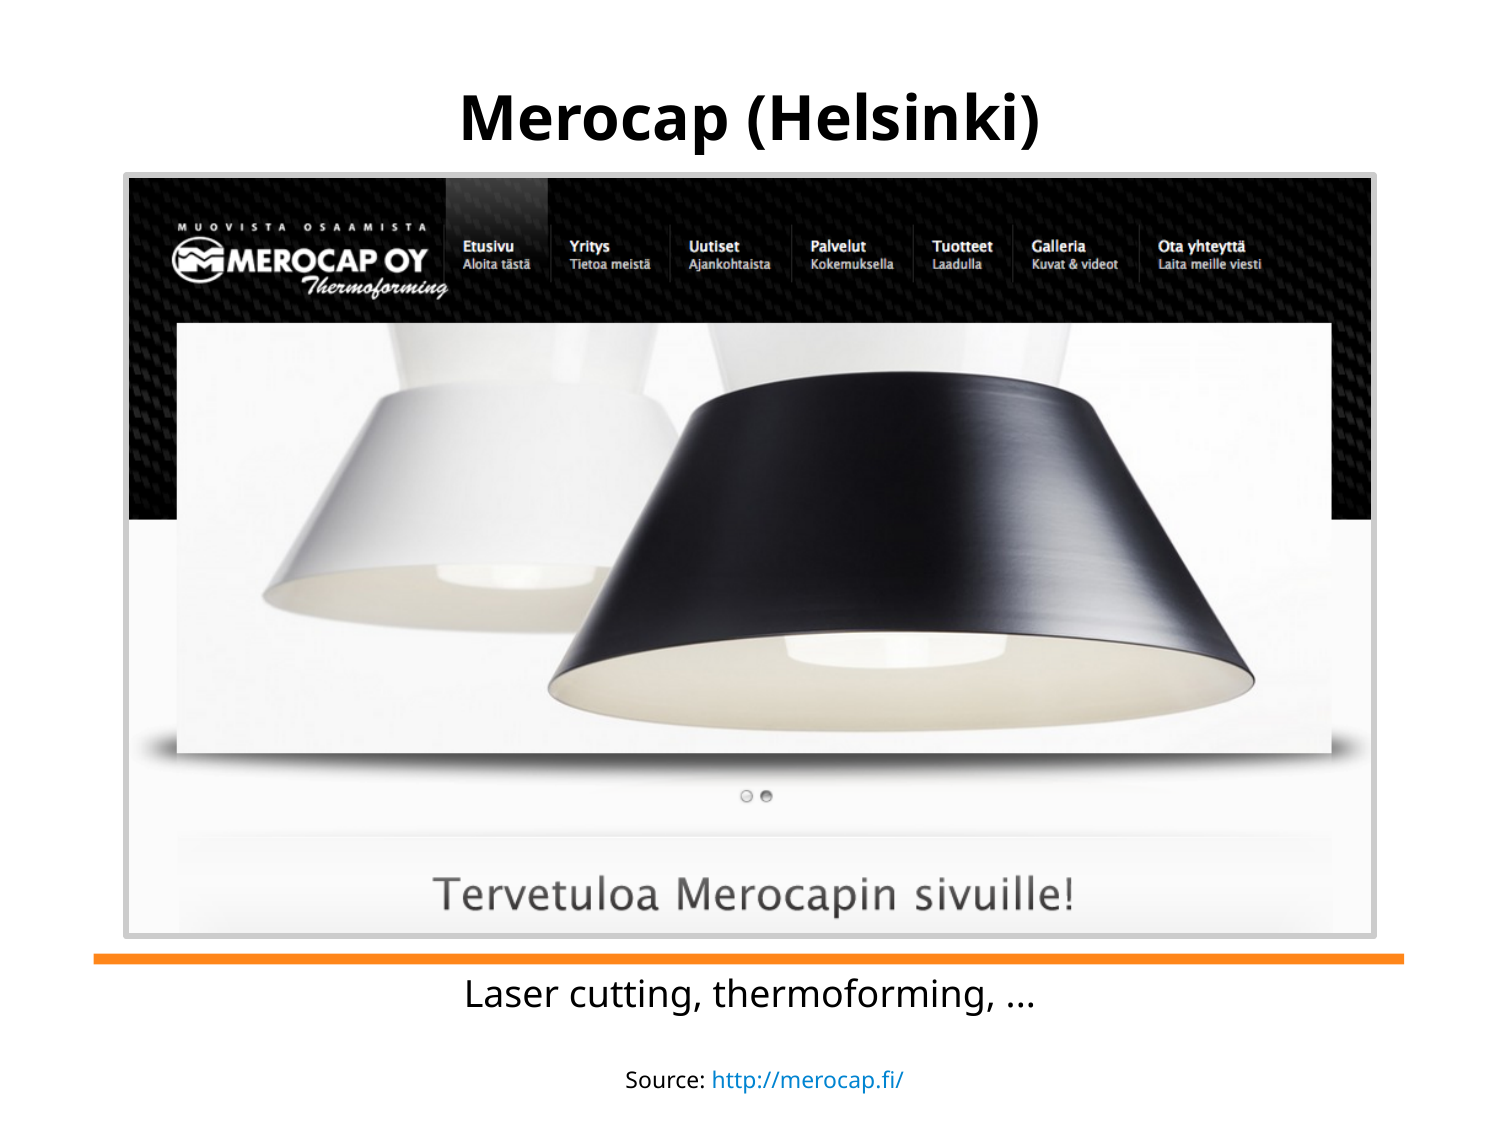

# Merocap (Helsinki)
Laser cutting, thermoforming, ...
Source: http://merocap.fi/